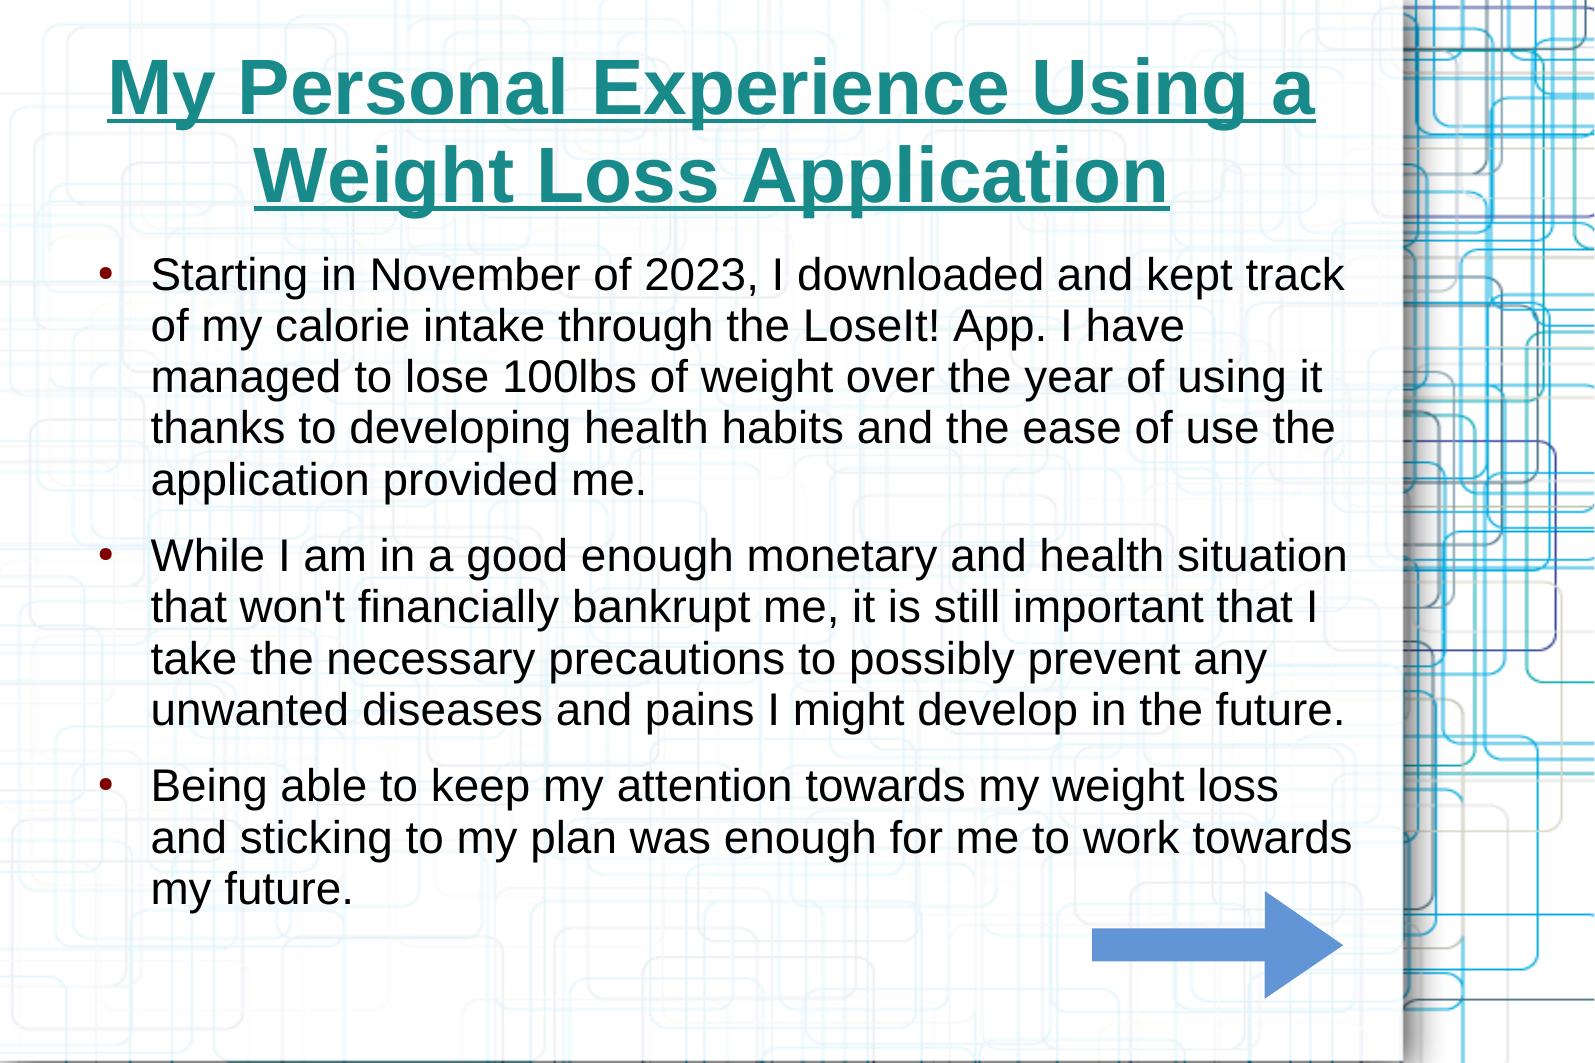

# My Personal Experience Using a Weight Loss Application
Starting in November of 2023, I downloaded and kept track of my calorie intake through the LoseIt! App. I have managed to lose 100lbs of weight over the year of using it thanks to developing health habits and the ease of use the application provided me.
While I am in a good enough monetary and health situation that won't financially bankrupt me, it is still important that I take the necessary precautions to possibly prevent any unwanted diseases and pains I might develop in the future.
Being able to keep my attention towards my weight loss and sticking to my plan was enough for me to work towards my future.